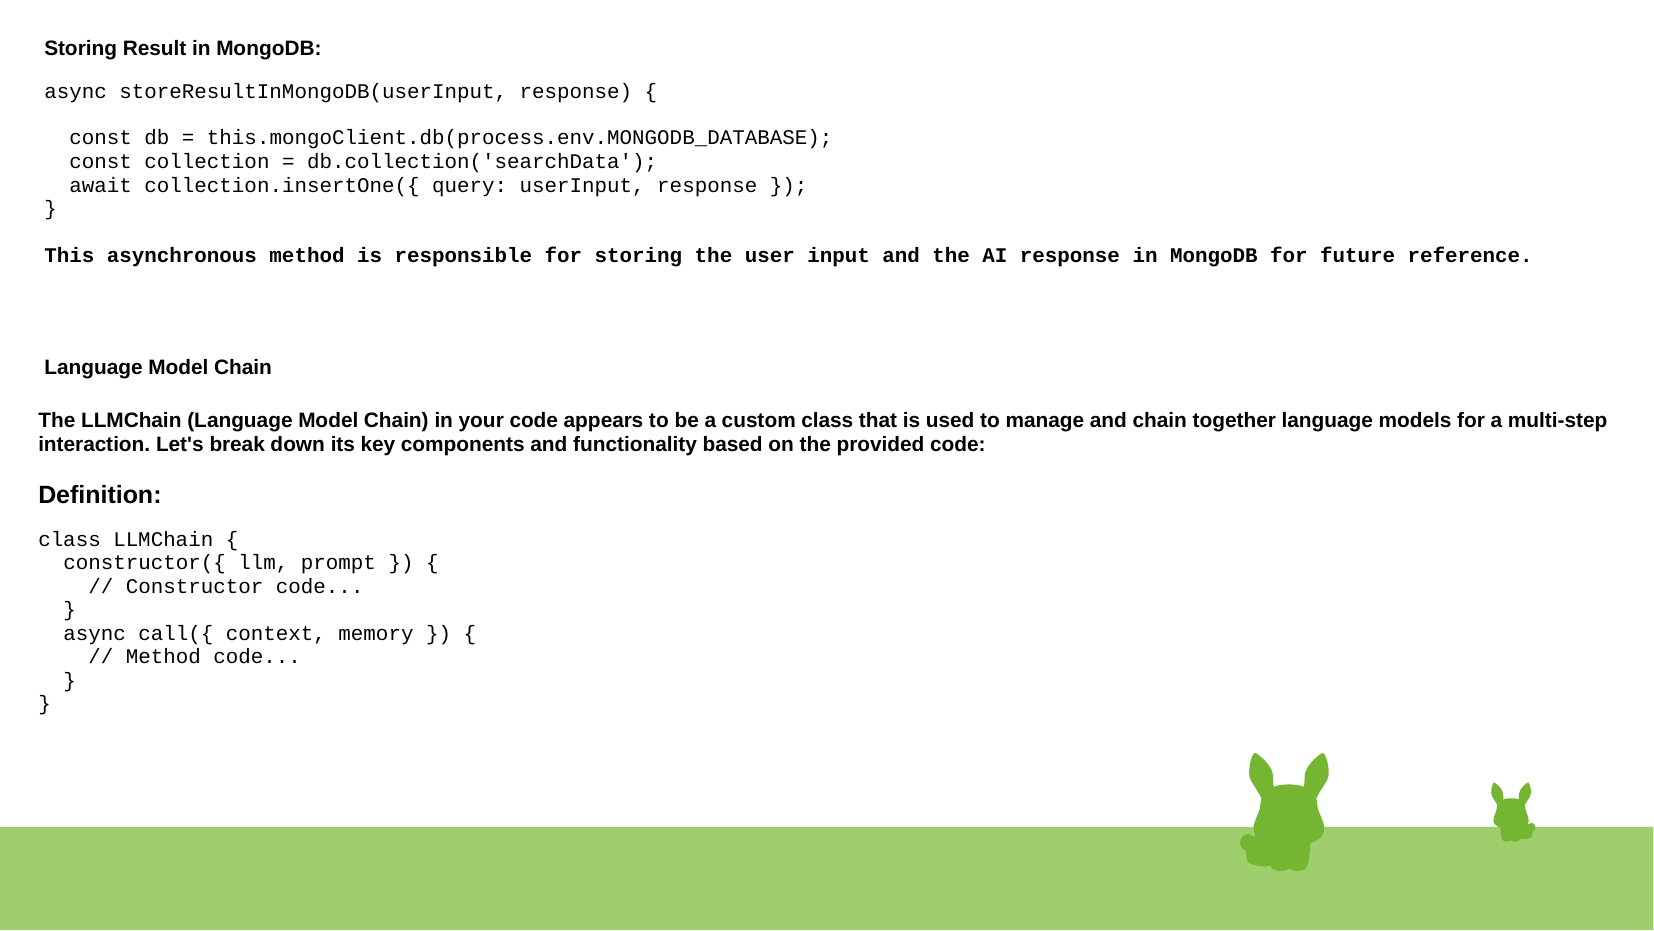

Storing Result in MongoDB:
async storeResultInMongoDB(userInput, response) {
 const db = this.mongoClient.db(process.env.MONGODB_DATABASE);
 const collection = db.collection('searchData');
 await collection.insertOne({ query: userInput, response });
}
This asynchronous method is responsible for storing the user input and the AI response in MongoDB for future reference.
Language Model Chain
The LLMChain (Language Model Chain) in your code appears to be a custom class that is used to manage and chain together language models for a multi-step interaction. Let's break down its key components and functionality based on the provided code:
Definition:
class LLMChain {
 constructor({ llm, prompt }) {
 // Constructor code...
 }
 async call({ context, memory }) {
 // Method code...
 }
}